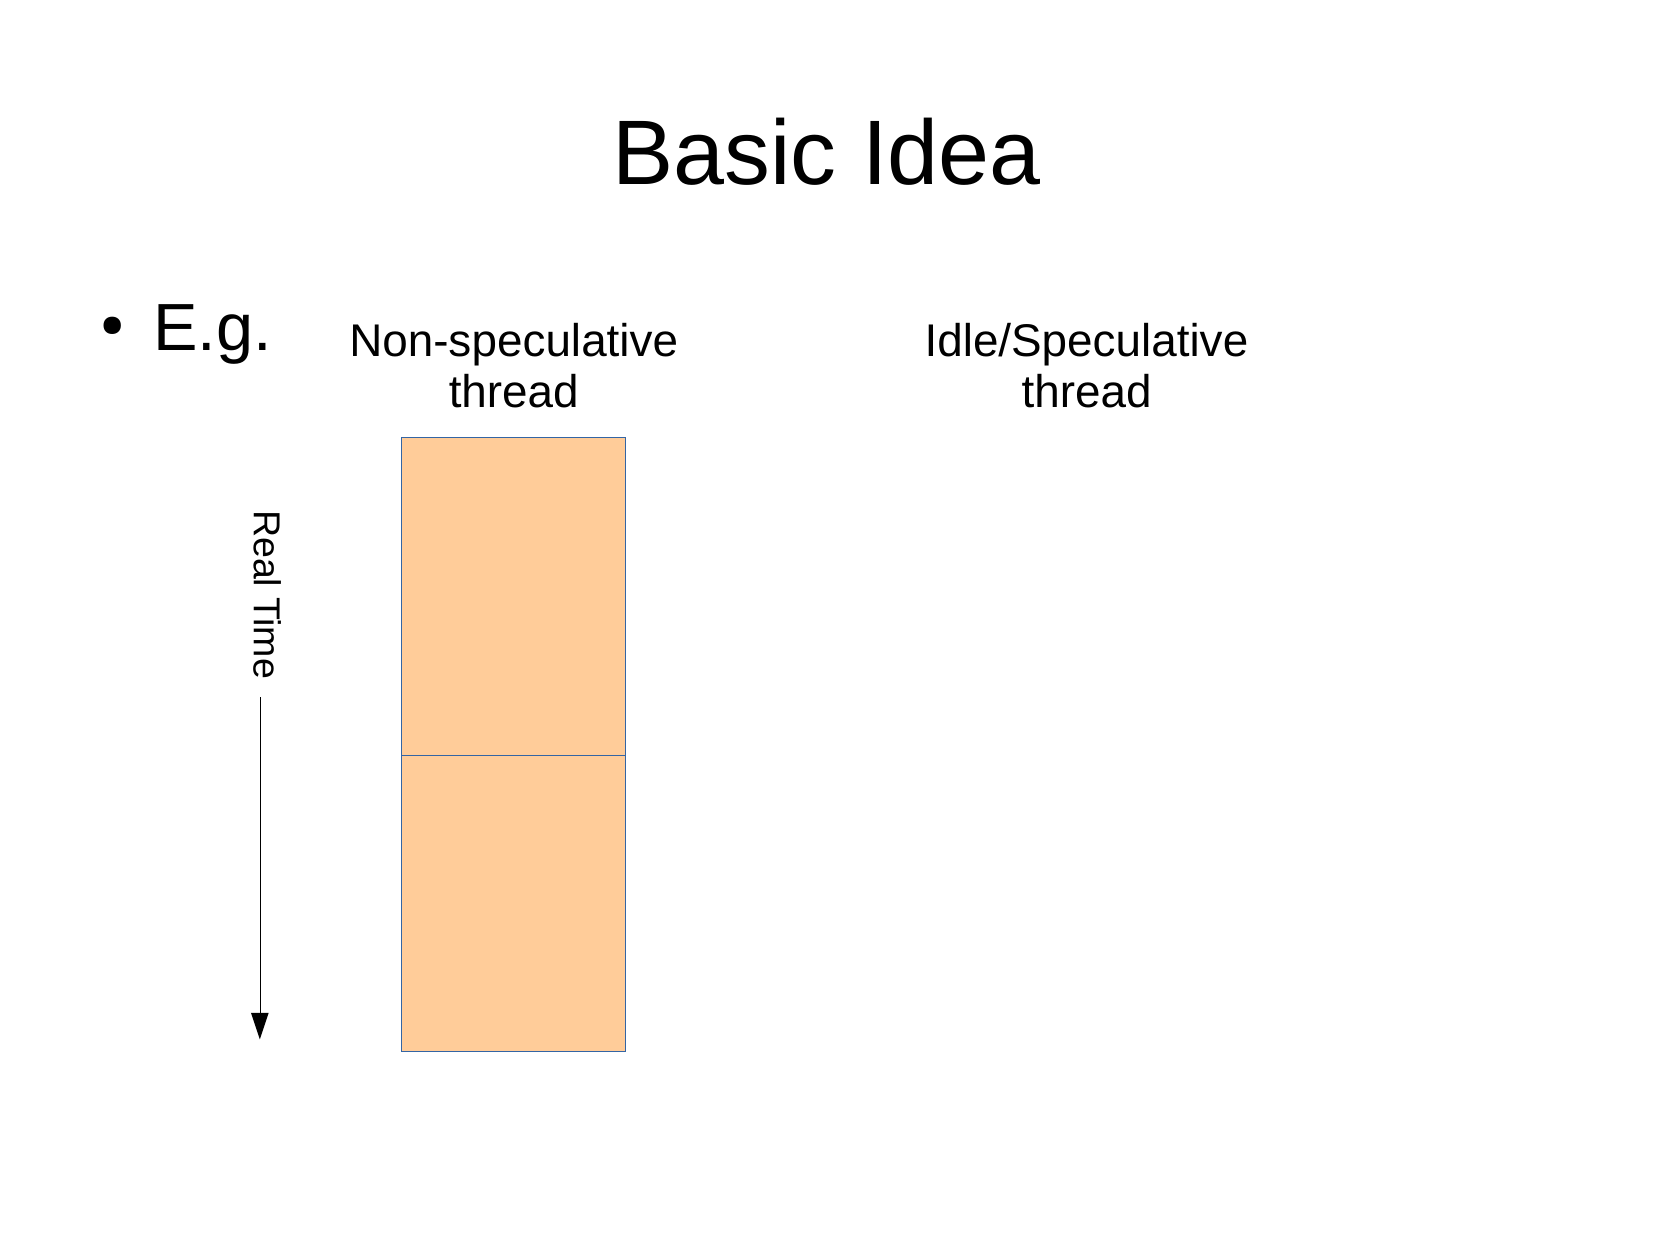

# Basic Idea
E.g.
Non-speculative thread
Idle/Speculative thread
Real Time